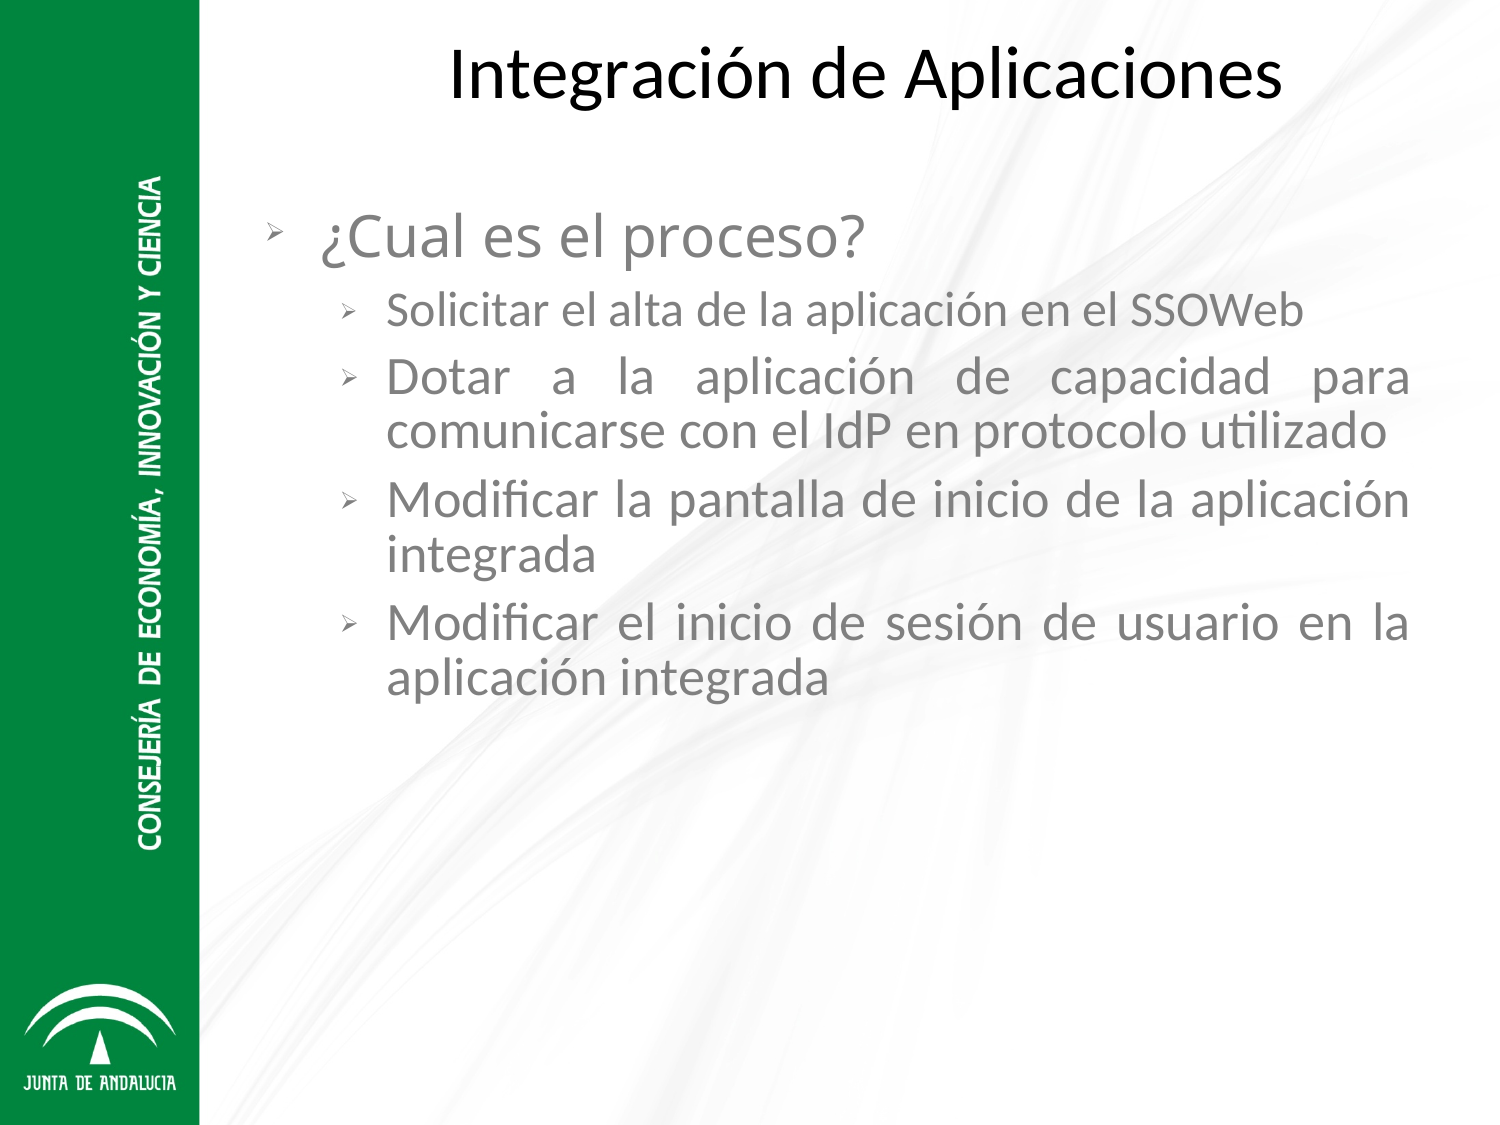

# Integración de Aplicaciones
¿Cual es el proceso?
Solicitar el alta de la aplicación en el SSOWeb
Dotar a la aplicación de capacidad para comunicarse con el IdP en protocolo utilizado
Modificar la pantalla de inicio de la aplicación integrada
Modificar el inicio de sesión de usuario en la aplicación integrada